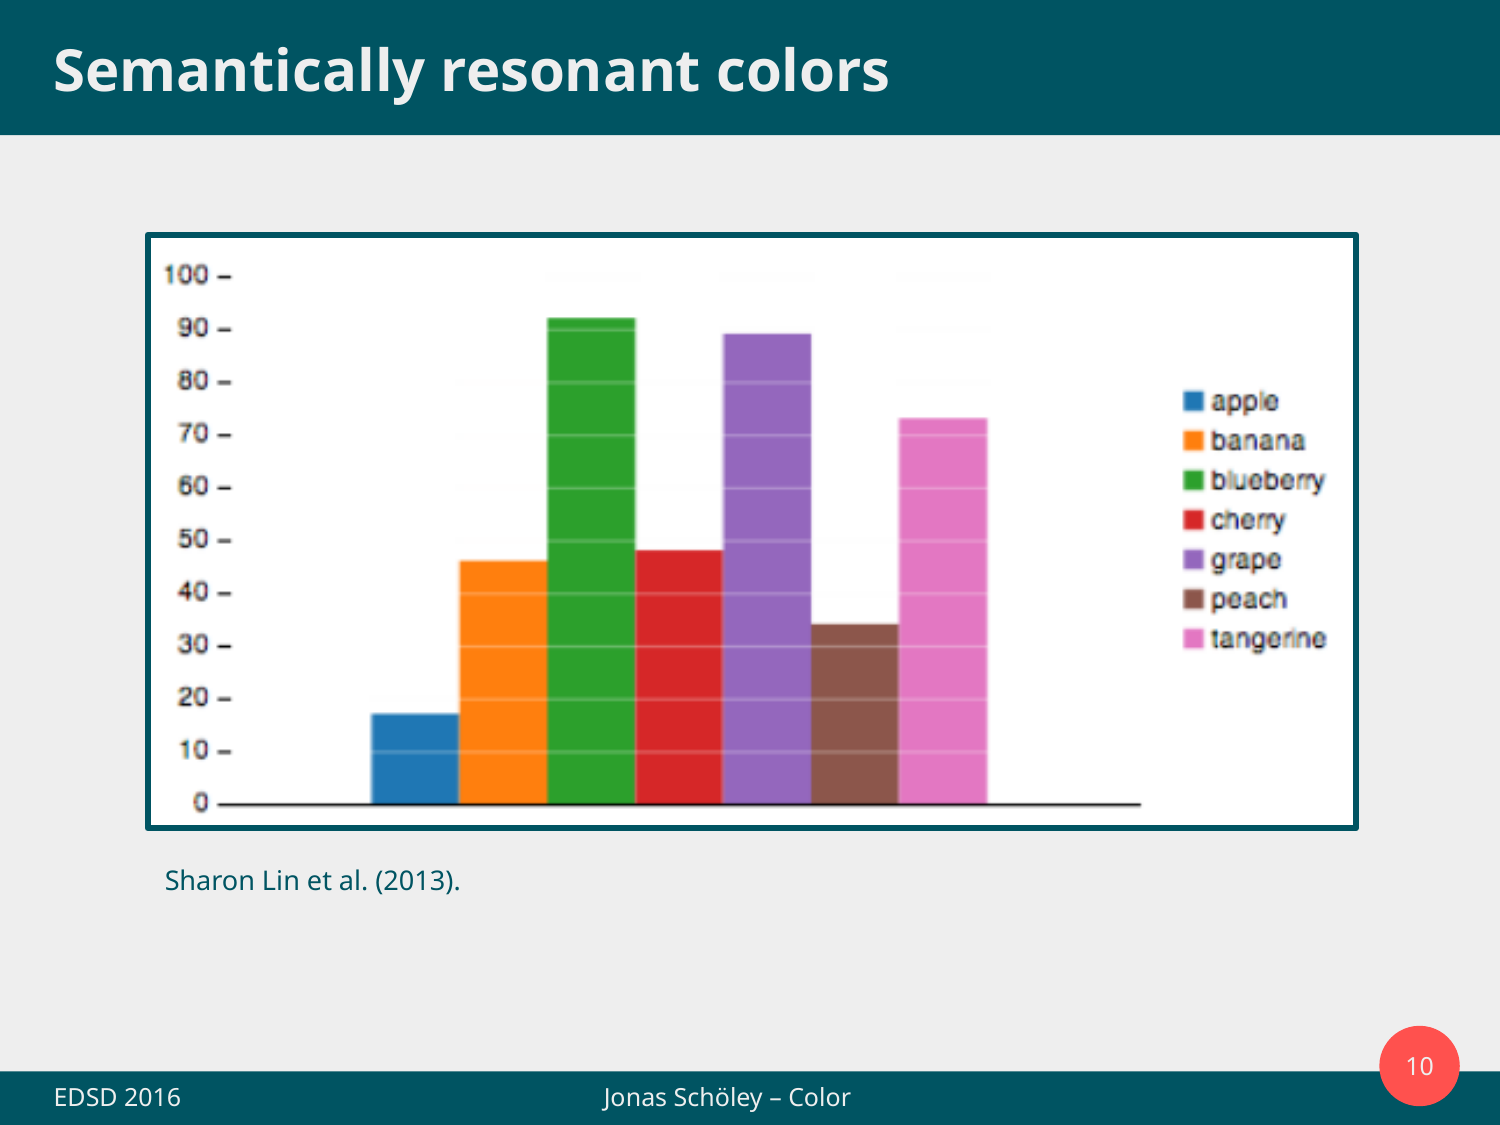

# Semantically resonant colors
Sharon Lin et al. (2013).
10
EDSD 2016
Jonas Schöley – Color